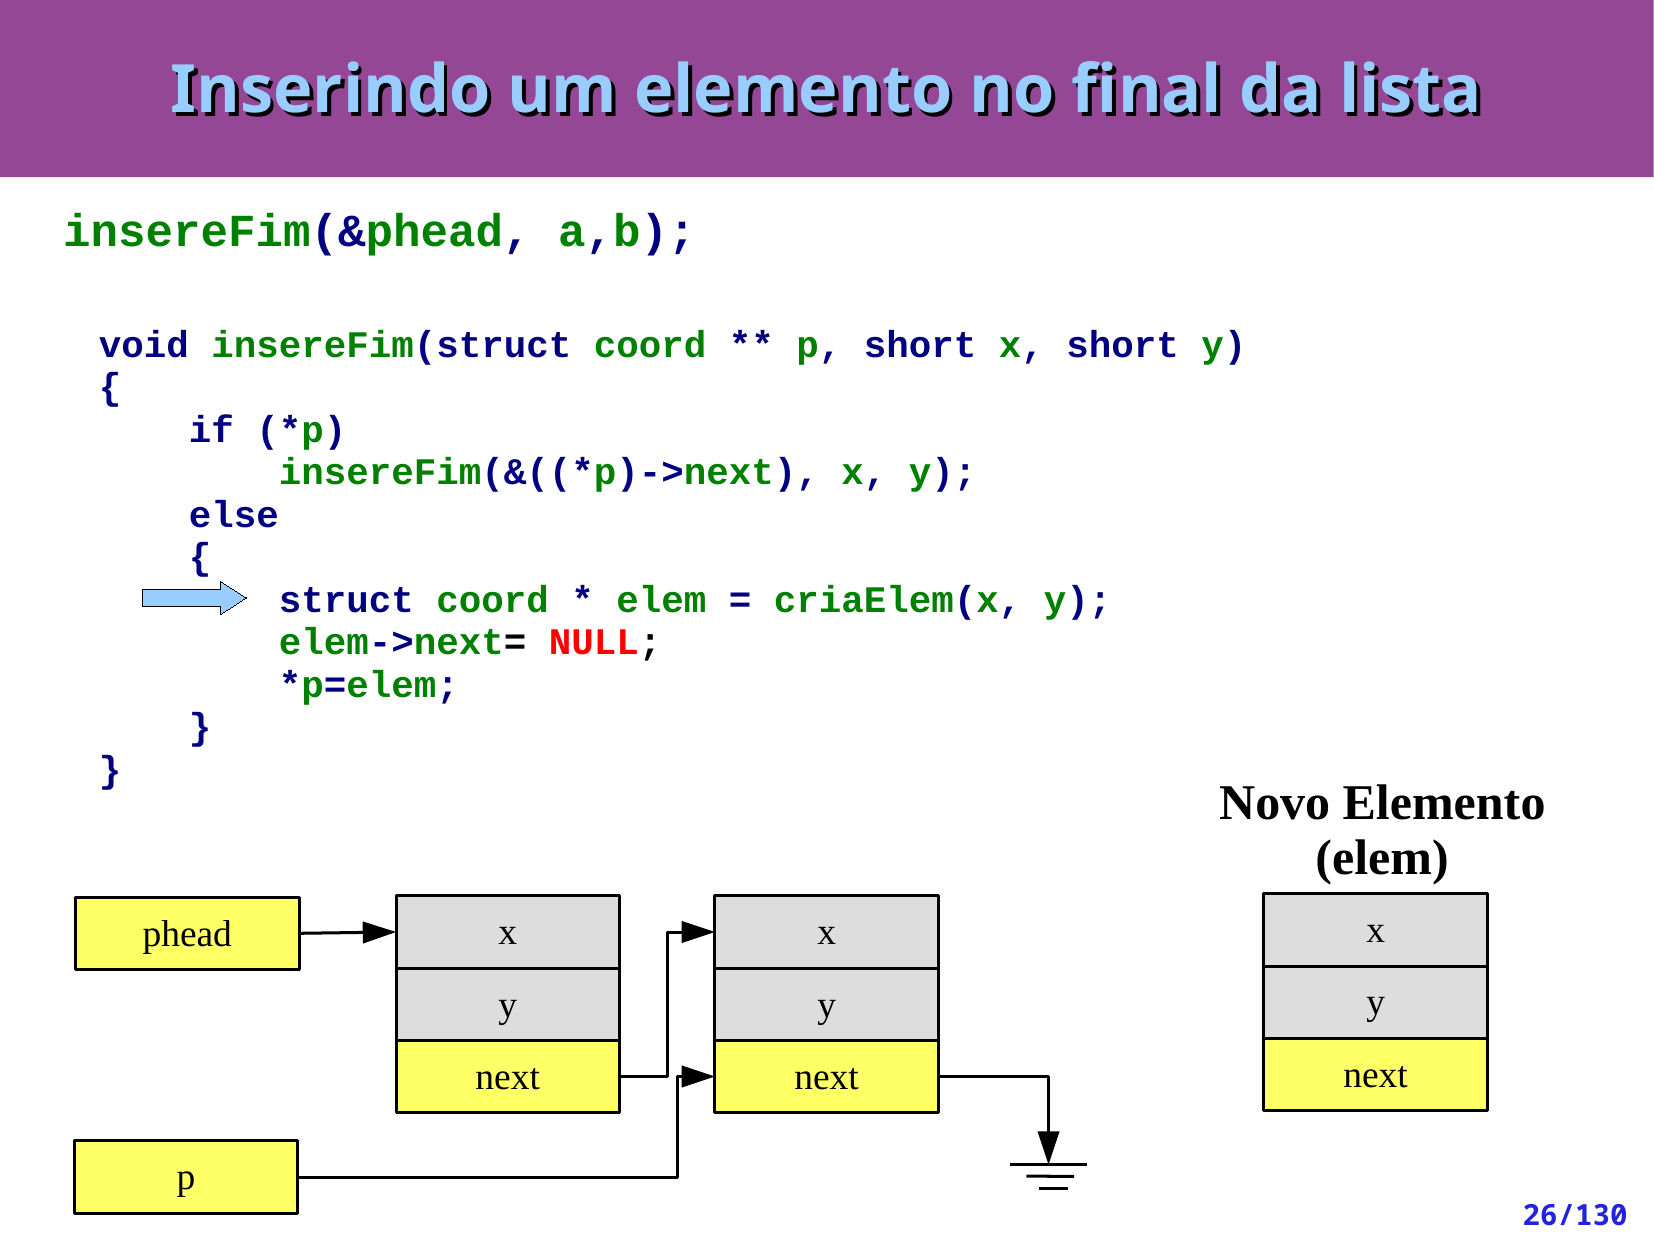

# Inserindo um elemento no final da lista
insereFim(&phead, a,b);
void insereFim(struct coord ** p, short x, short y)
{
 if (*p)
 insereFim(&((*p)->next), x, y);
 else
 {
 struct coord * elem = criaElem(x, y);
 elem->next= NULL;
 *p=elem;
 }
}
Novo Elemento
(elem)
x
x
x
phead
y
y
y
next
next
next
p
26